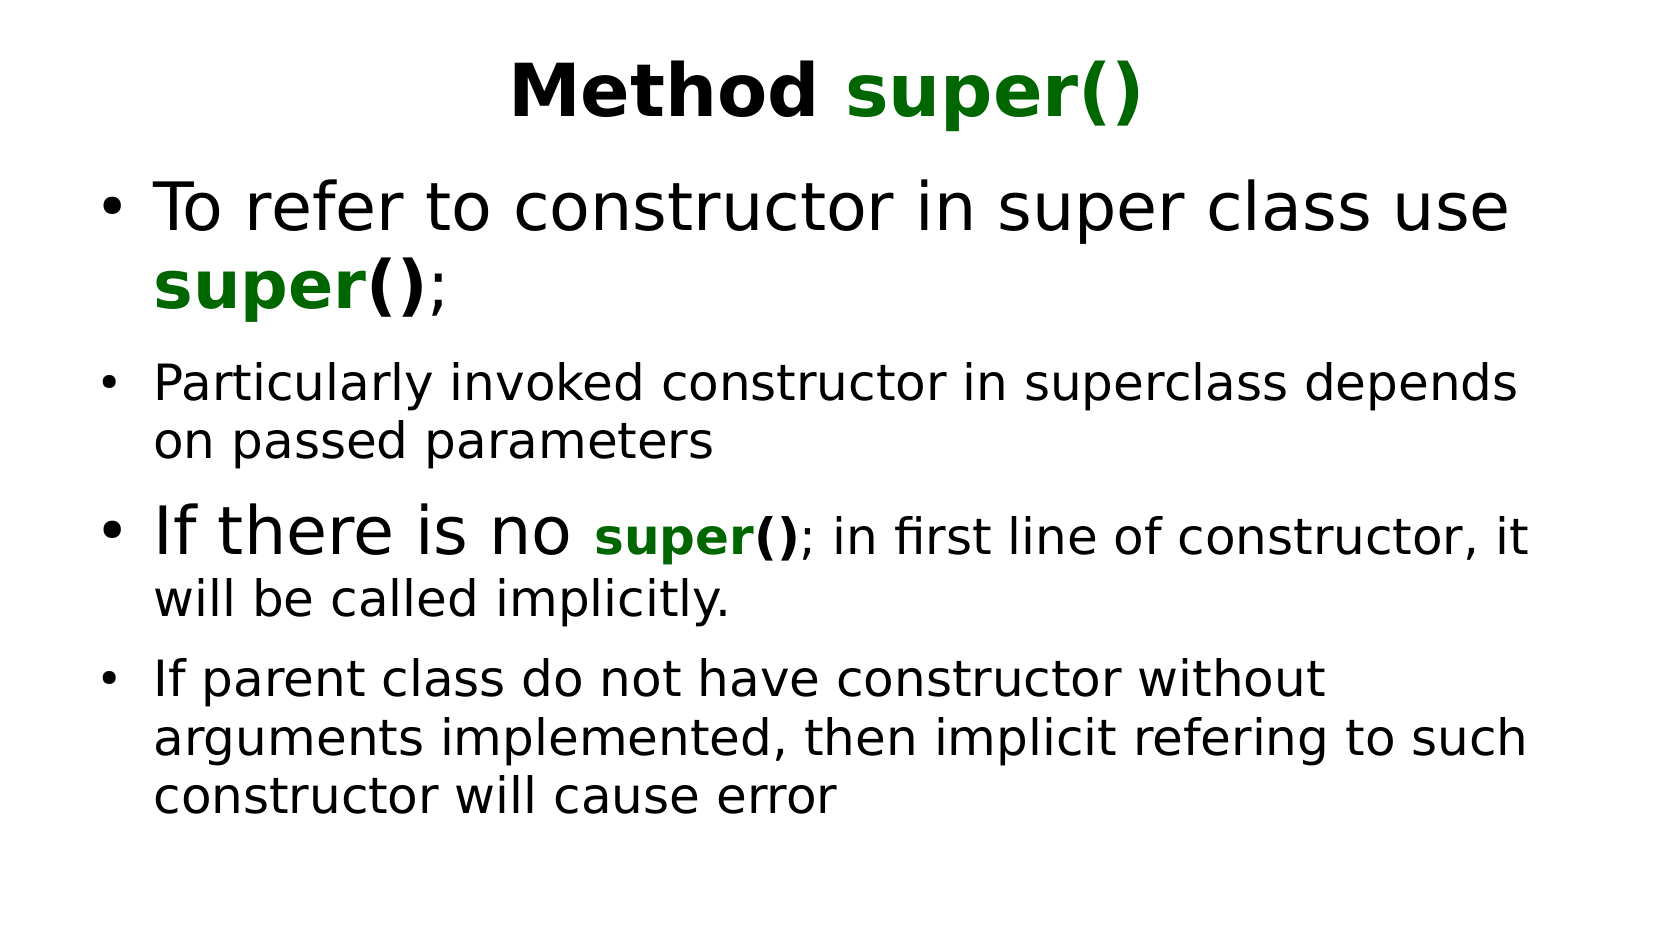

# Method super()
To refer to constructor in super class use super();
Particularly invoked constructor in superclass depends on passed parameters
If there is no super(); in first line of constructor, it will be called implicitly.
If parent class do not have constructor without arguments implemented, then implicit refering to such constructor will cause error